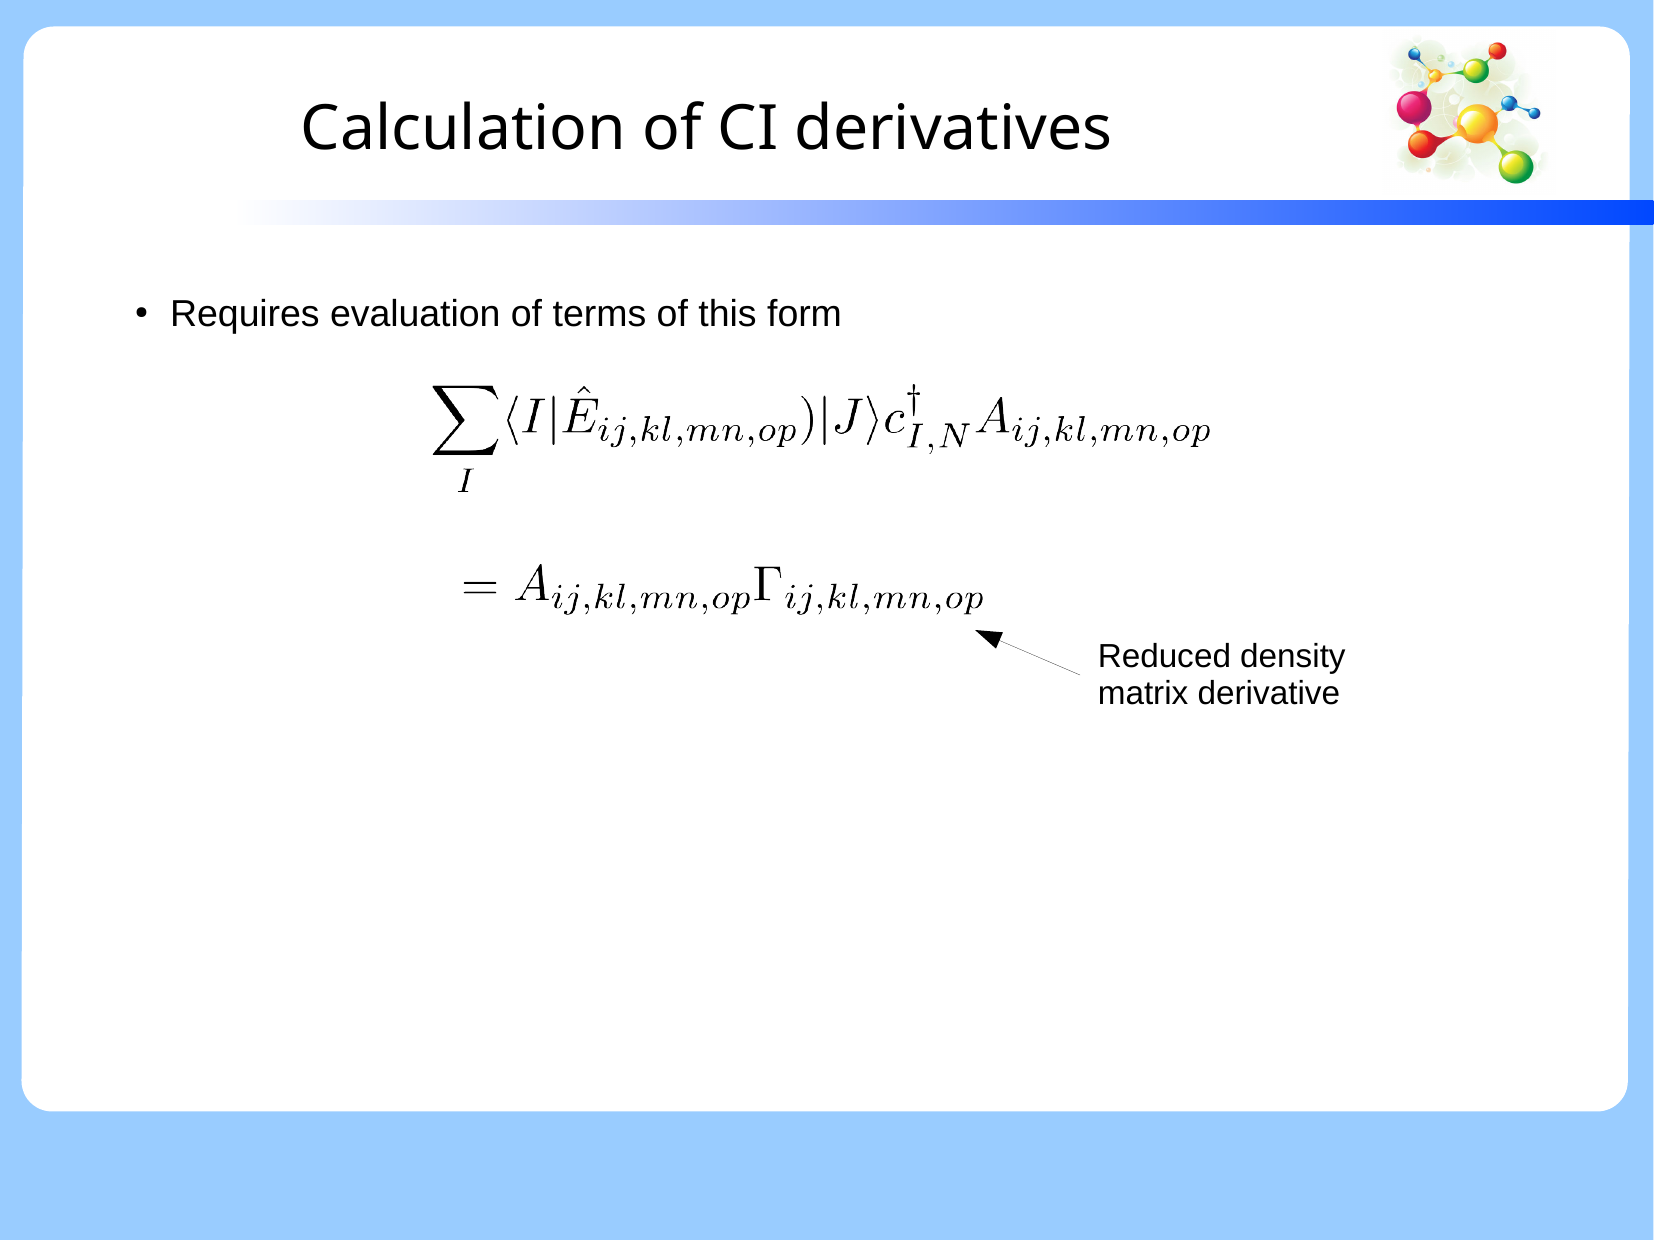

# Calculation of CI derivatives
Requires evaluation of terms of this form
Reduced density matrix derivative